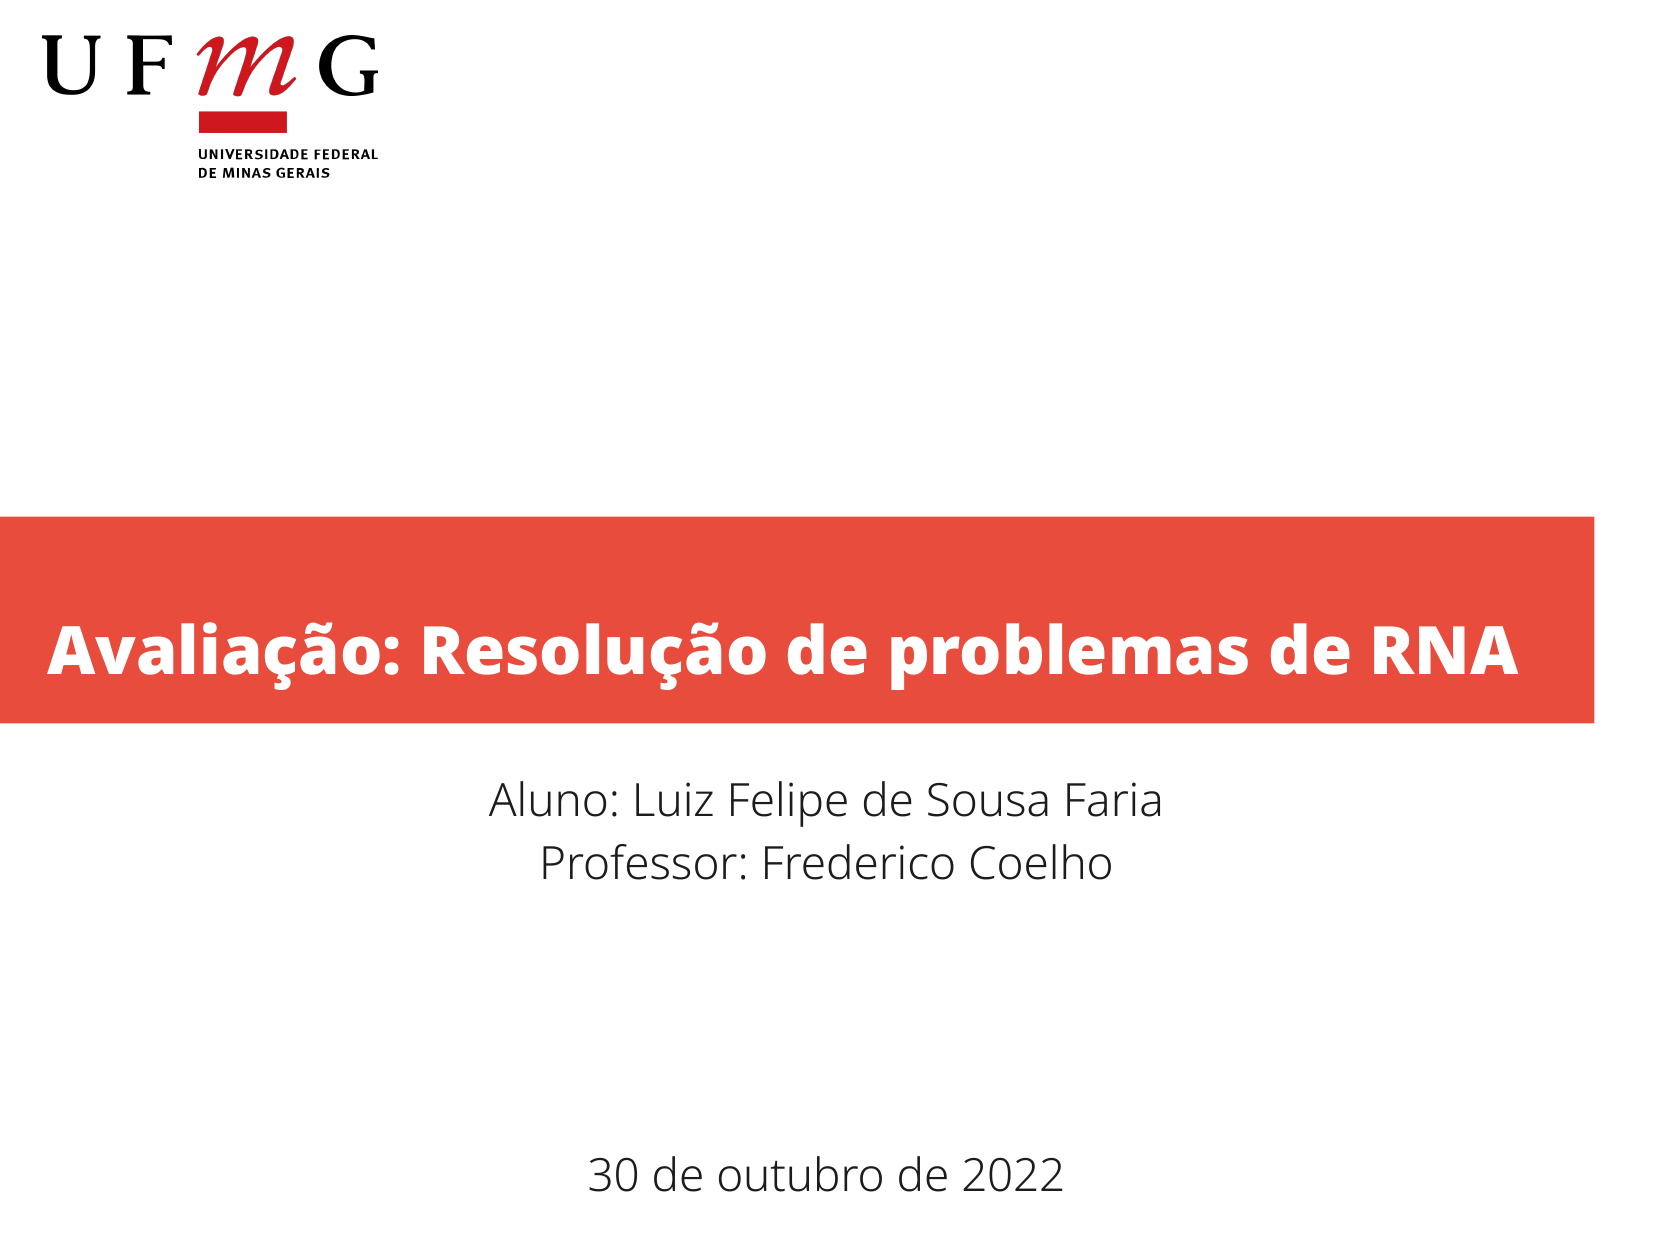

# Avaliação: Resolução de problemas de RNA
Aluno: Luiz Felipe de Sousa Faria
Professor: Frederico Coelho
30 de outubro de 2022